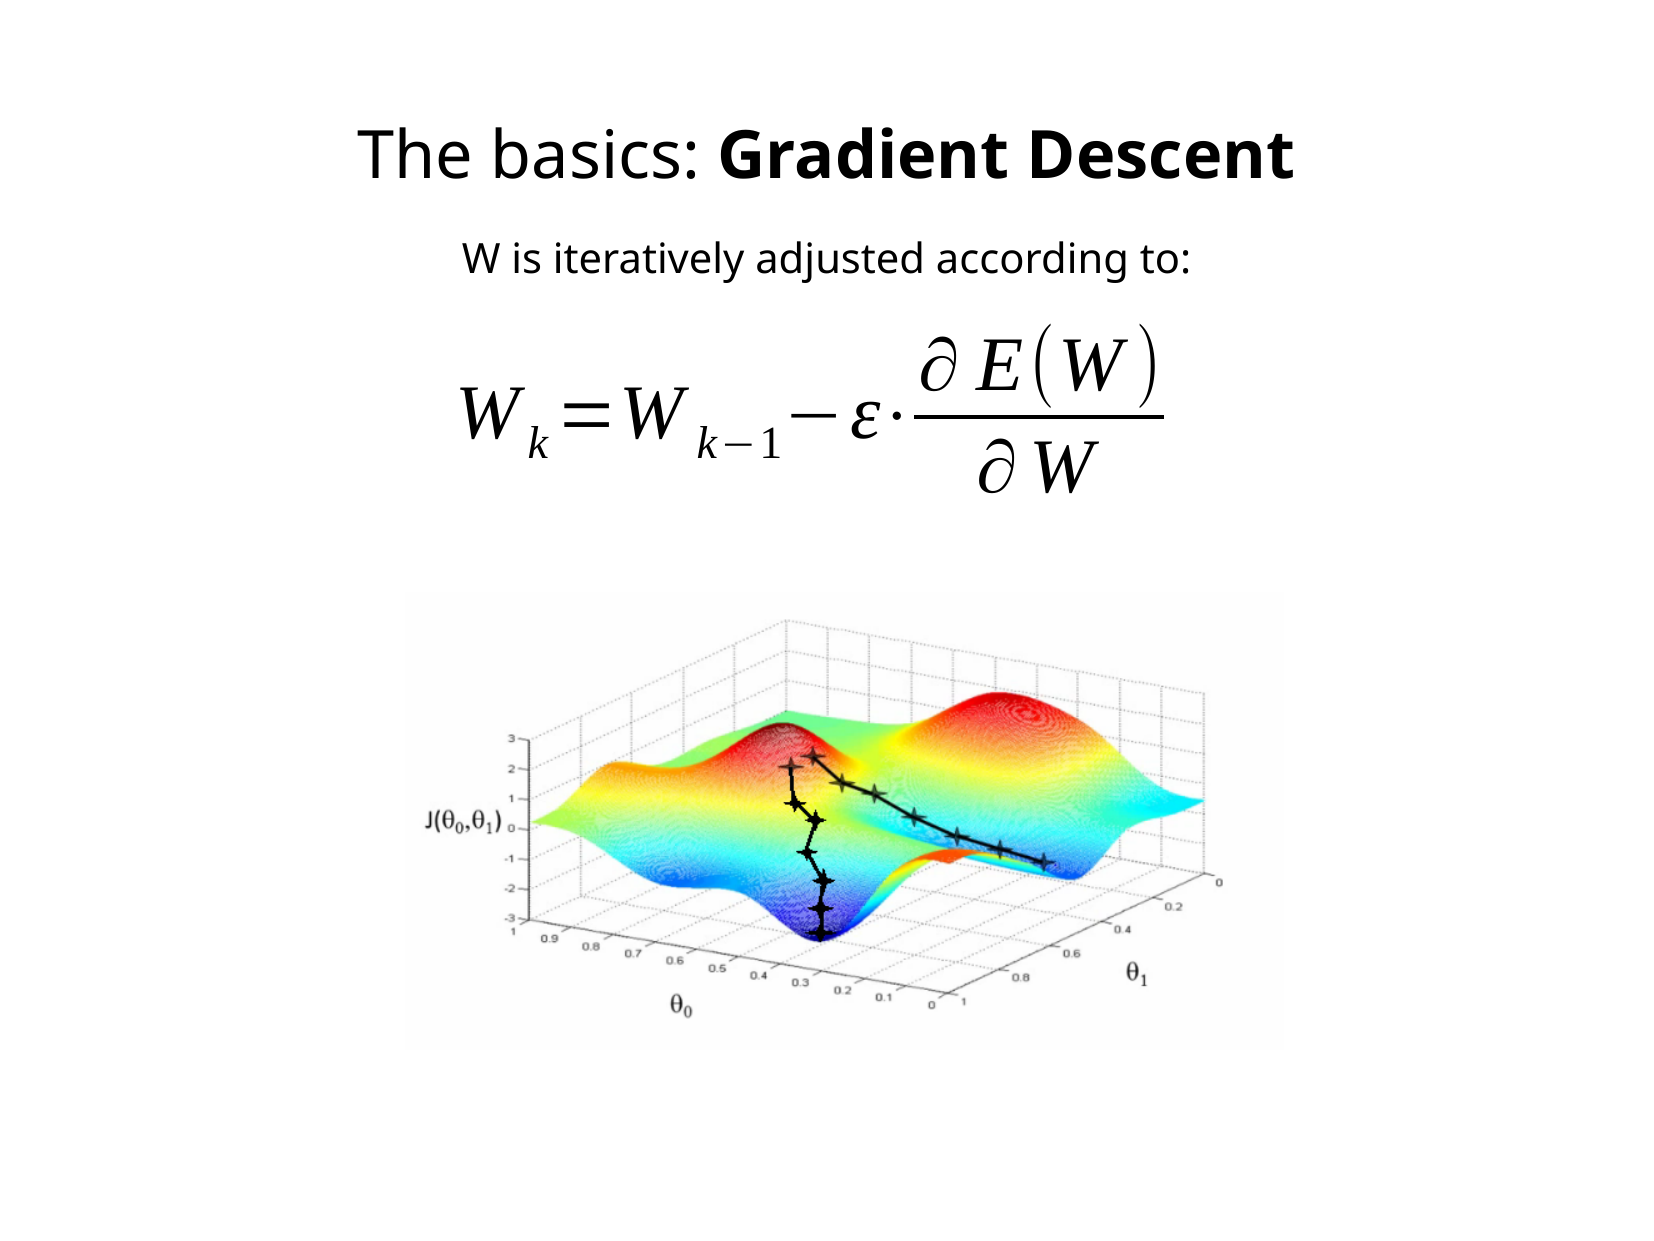

# The basics: Gradient Descent
W is iteratively adjusted according to: